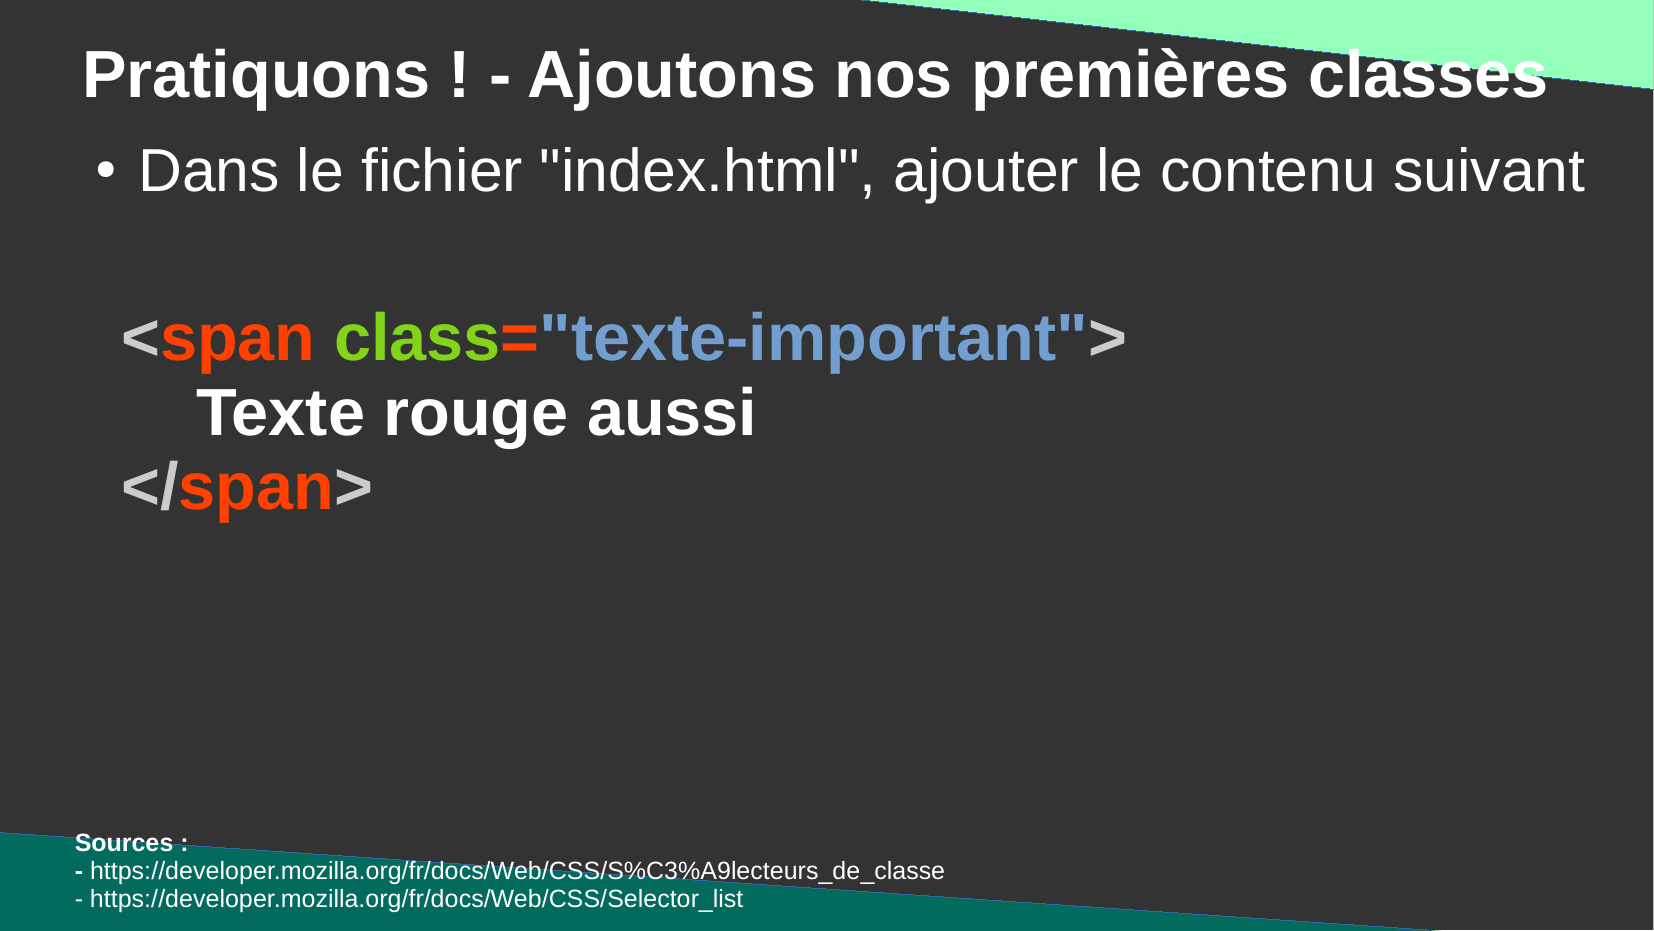

# Pratiquons ! - Ajoutons nos premières classes
Dans le fichier "index.html", ajouter le contenu suivant
<span class="texte-important">
	Texte rouge aussi
</span>
Sources :
- https://developer.mozilla.org/fr/docs/Web/CSS/S%C3%A9lecteurs_de_classe
- https://developer.mozilla.org/fr/docs/Web/CSS/Selector_list